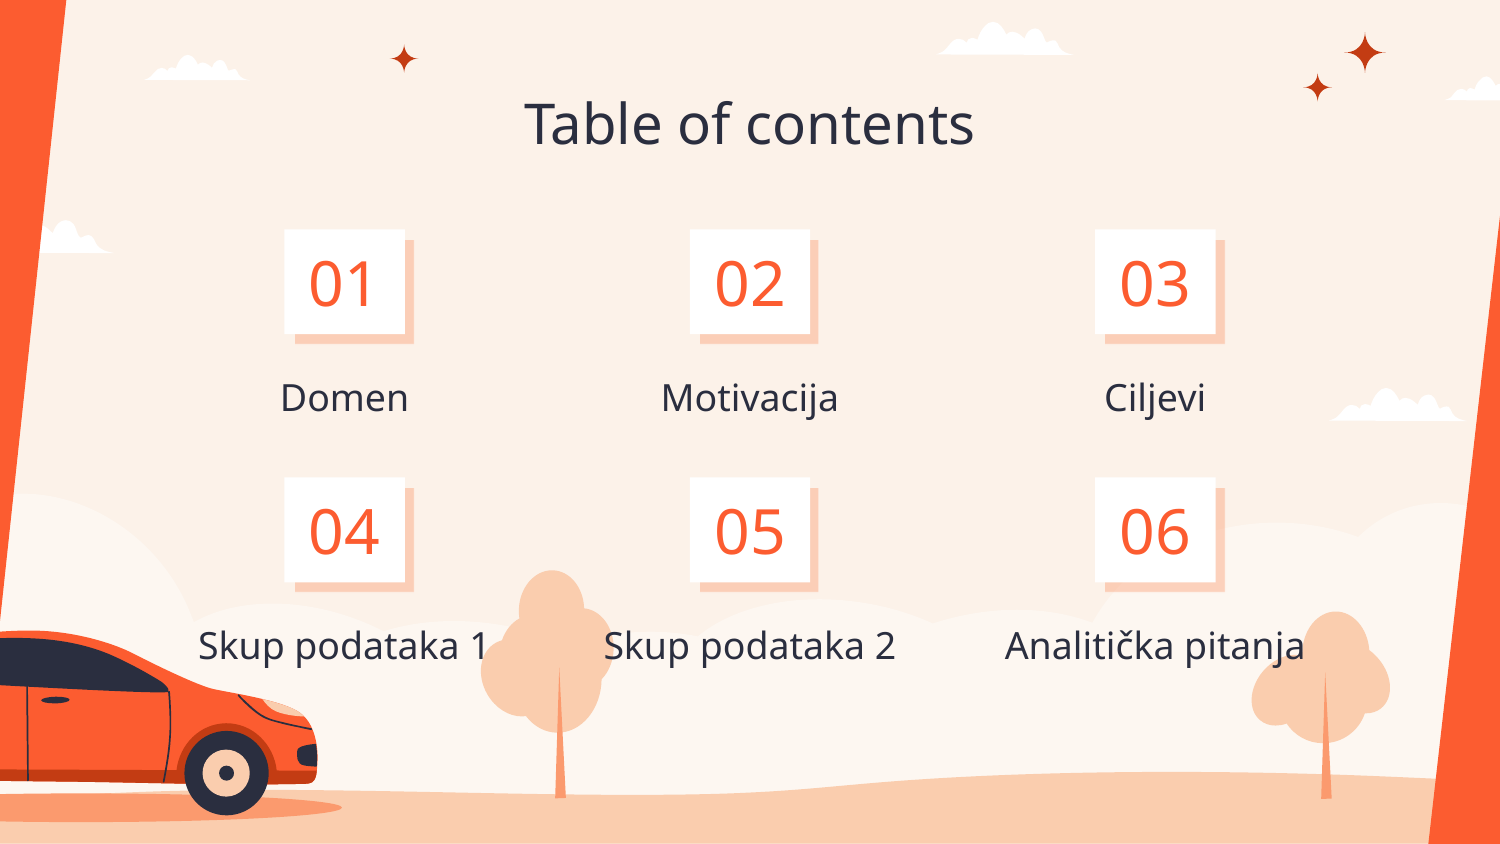

# Table of contents
01
02
03
Domen
Motivacija
Ciljevi
04
05
06
Skup podataka 1
Skup podataka 2
Analitička pitanja